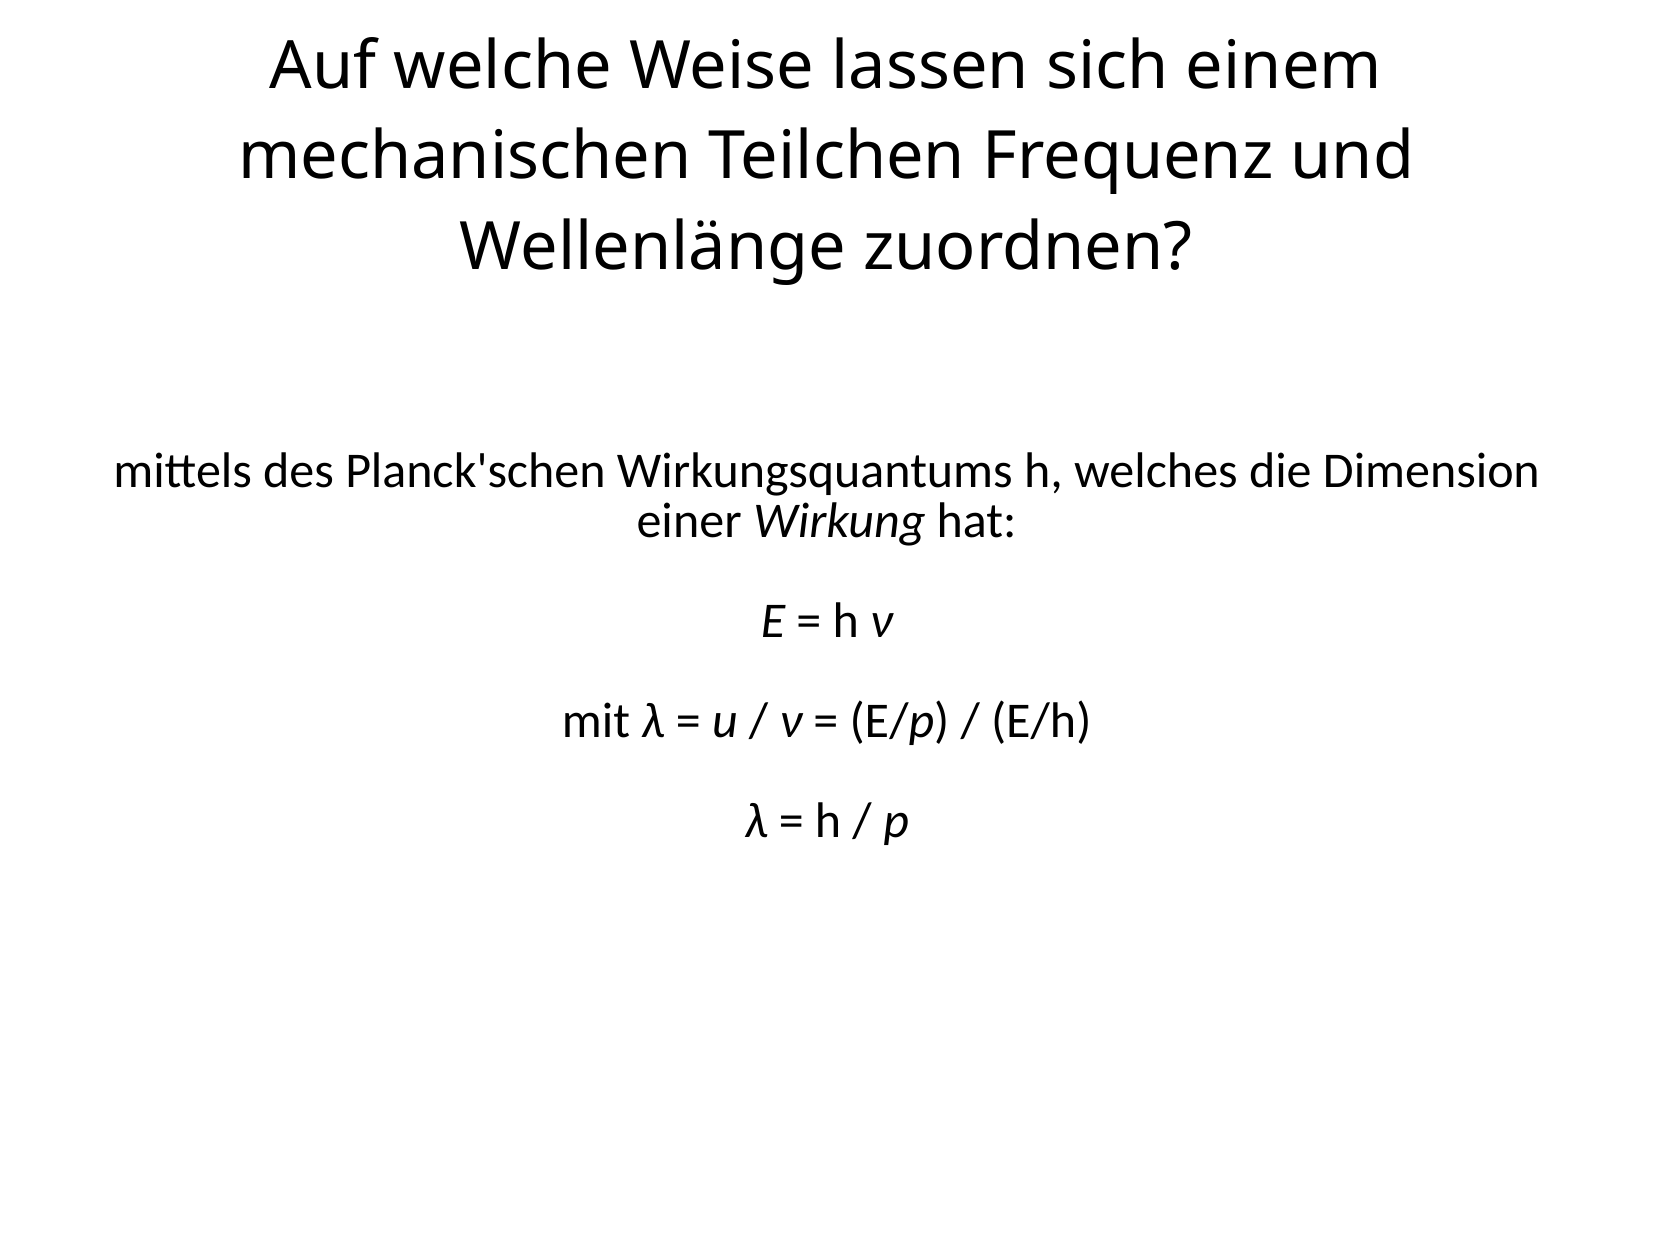

# Auf welche Weise lassen sich einem mechanischen Teilchen Frequenz und Wellenlänge zuordnen?
mittels des Planck'schen Wirkungsquantums h, welches die Dimension einer Wirkung hat:
E = h ν
mit λ = u / ν = (E/p) / (E/h)
λ = h / p